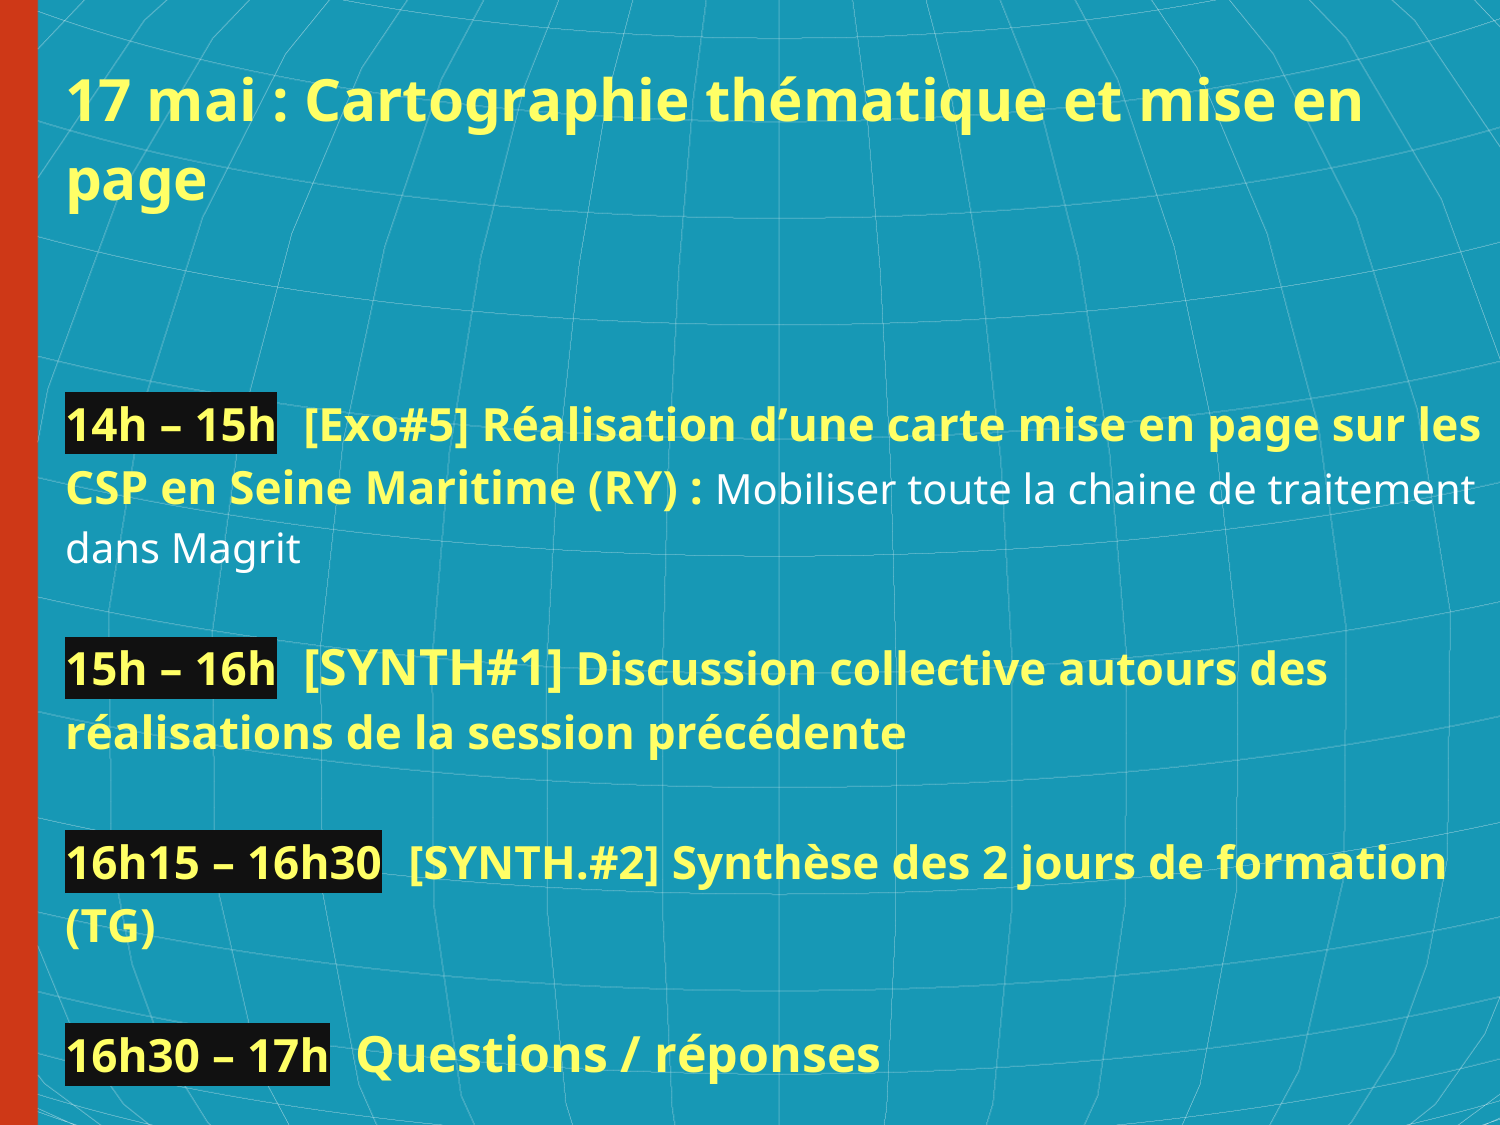

# 17 mai : Cartographie thématique et mise en page 14h – 15h [Exo#5] Réalisation d’une carte mise en page sur les CSP en Seine Maritime (RY) : Mobiliser toute la chaine de traitement dans Magrit 15h – 16h [SYNTH#1] Discussion collective autours des réalisations de la session précédente 16h15 – 16h30 [SYNTH.#2] Synthèse des 2 jours de formation (TG) 16h30 – 17h Questions / réponses